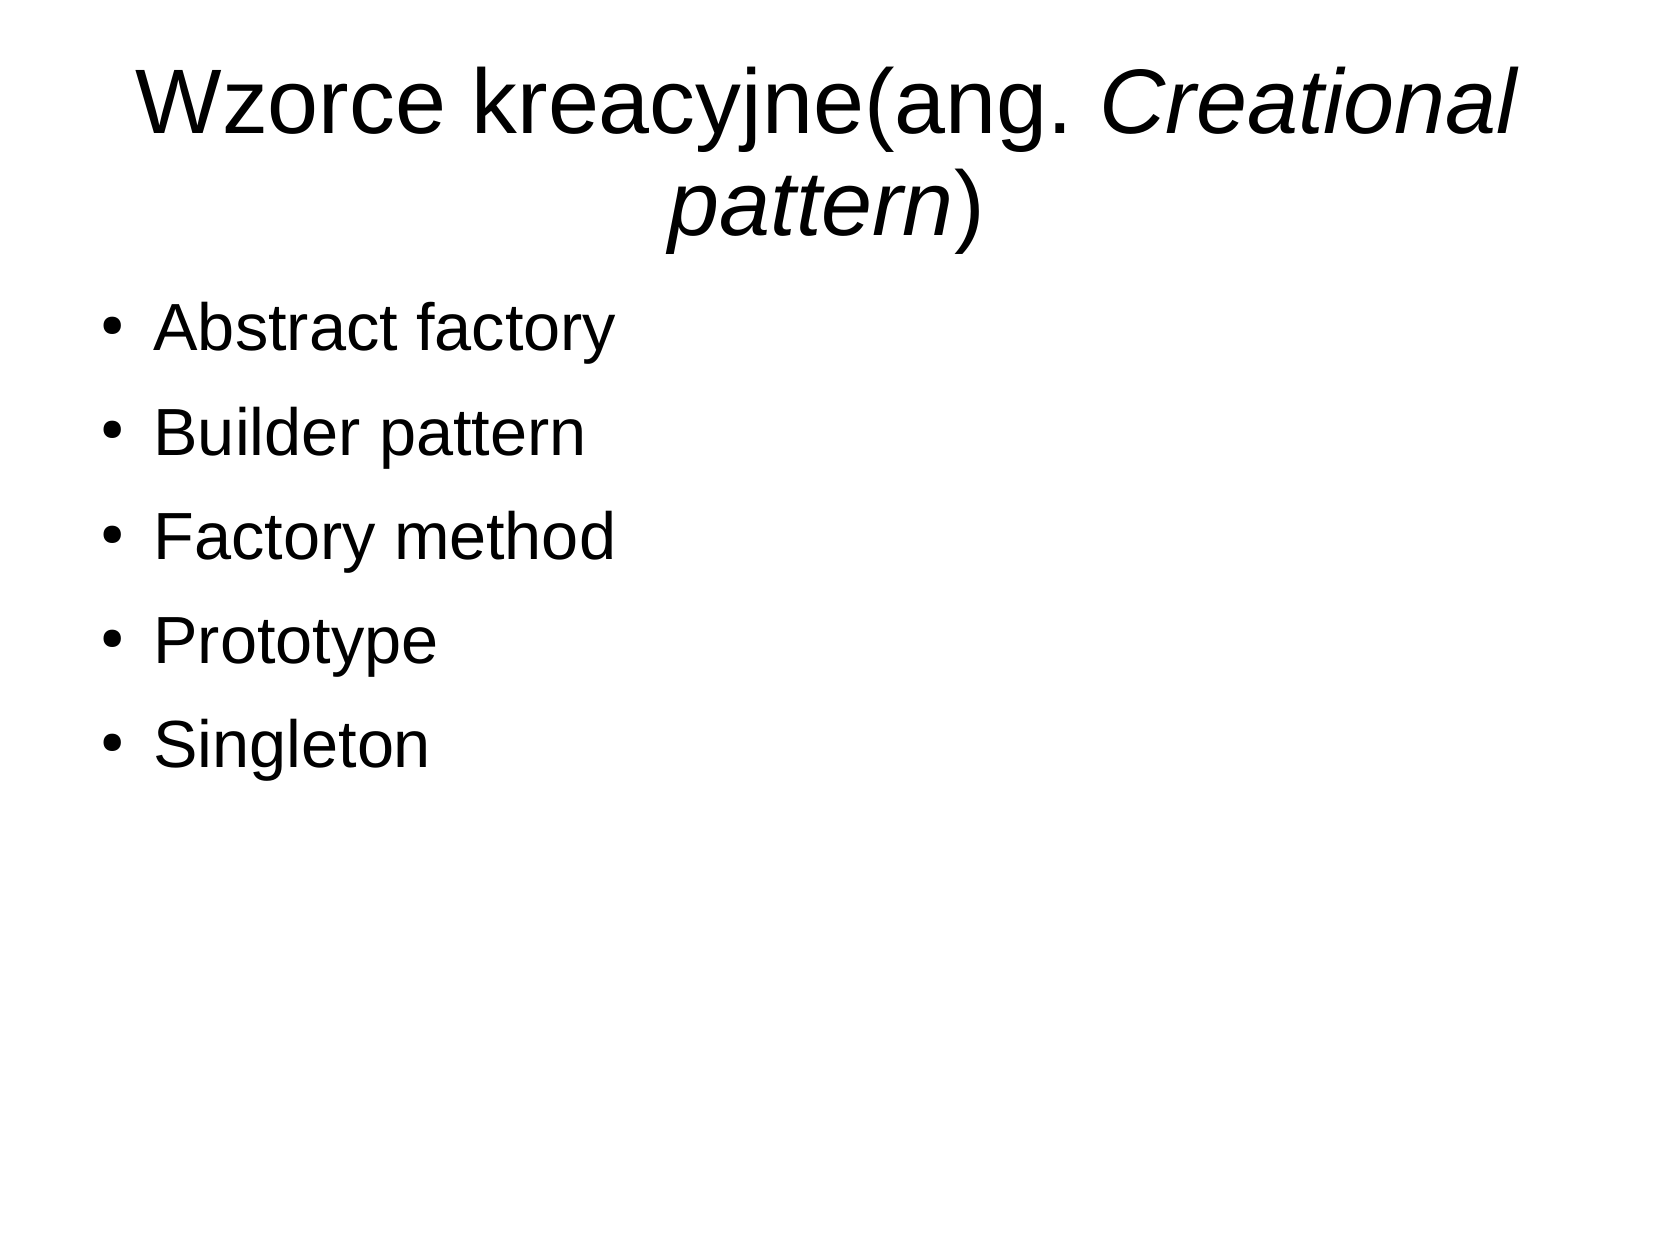

# Wzorce kreacyjne(ang. Creational pattern)
Abstract factory
Builder pattern
Factory method
Prototype
Singleton